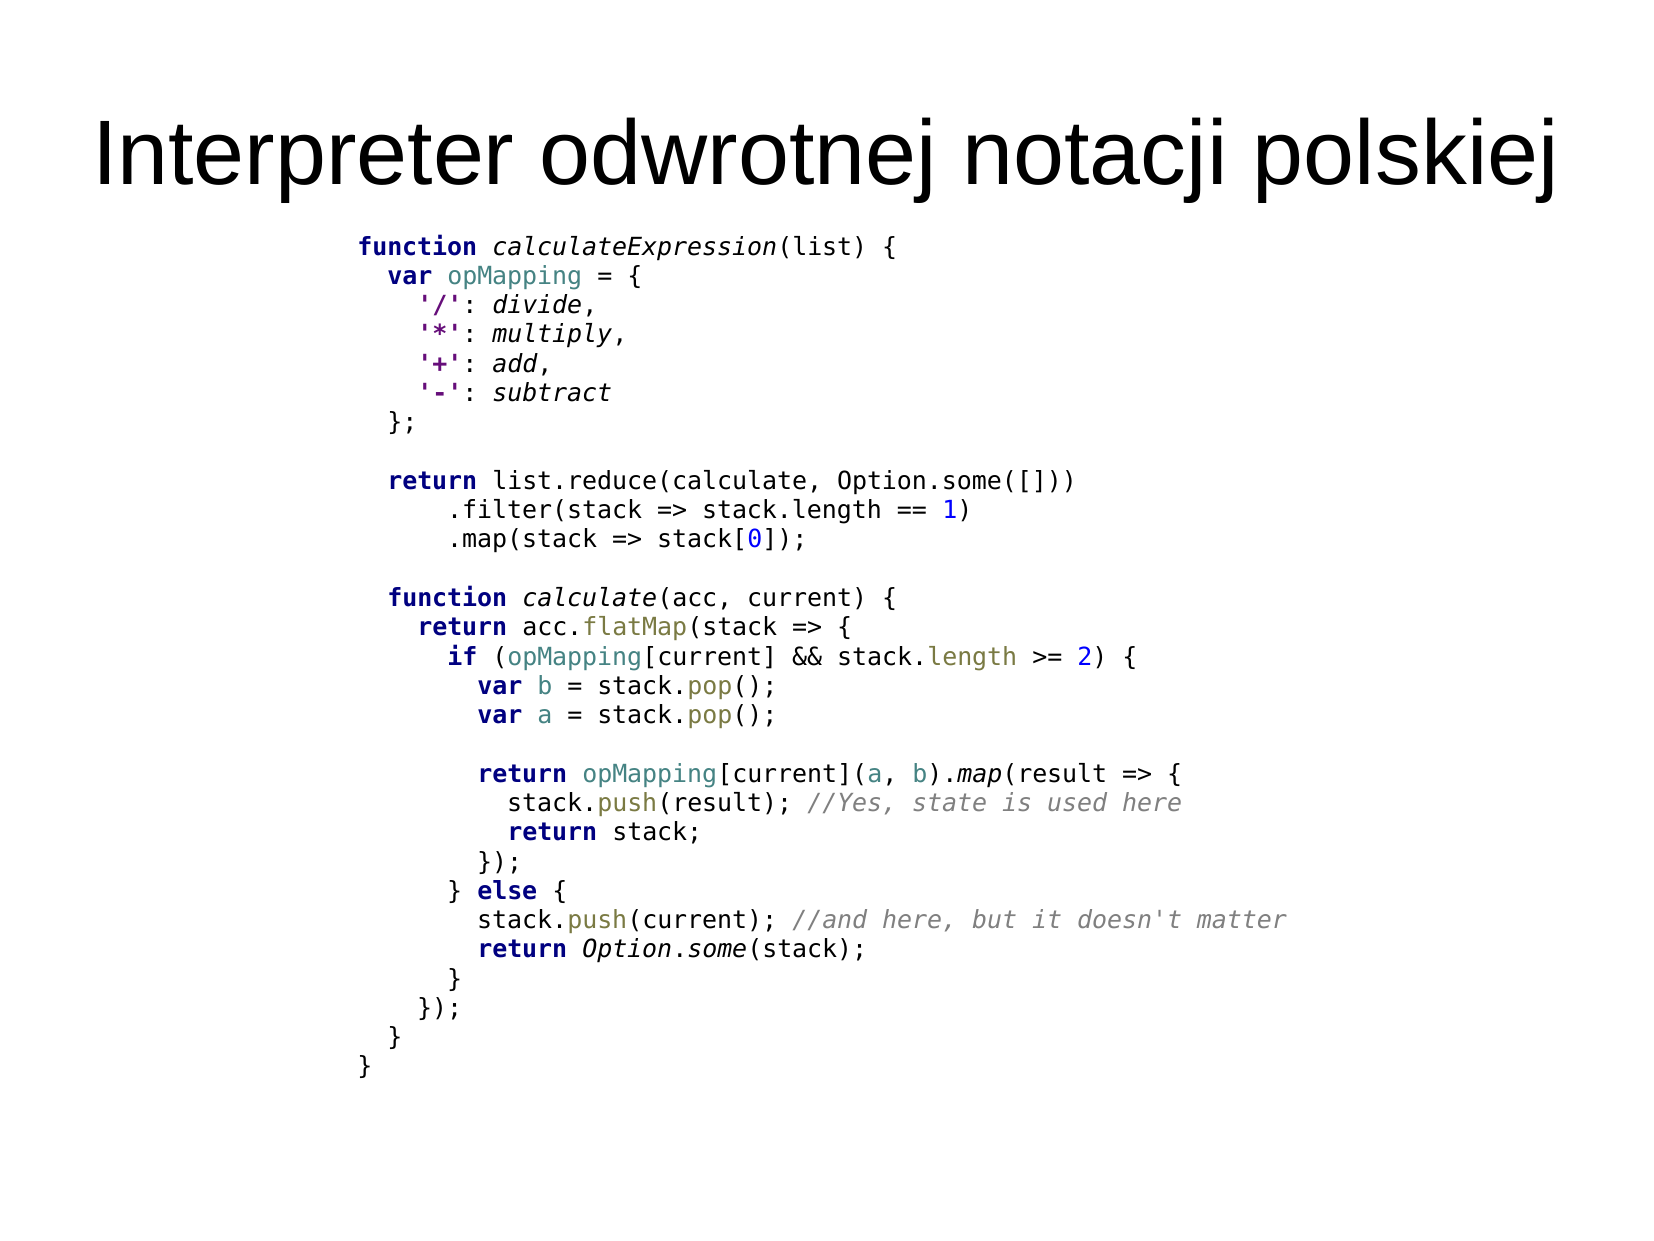

# Interpreter odwrotnej notacji polskiej
function calculateExpression(list) {
 var opMapping = {
 '/': divide,
 '*': multiply,
 '+': add,
 '-': subtract
 };
 return list.reduce(calculate, Option.some([]))
 .filter(stack => stack.length == 1)
 .map(stack => stack[0]);
 function calculate(acc, current) {
 return acc.flatMap(stack => {
 if (opMapping[current] && stack.length >= 2) {
 var b = stack.pop();
 var a = stack.pop();
 return opMapping[current](a, b).map(result => {
 stack.push(result); //Yes, state is used here
 return stack;
 });
 } else {
 stack.push(current); //and here, but it doesn't matter
 return Option.some(stack);
 }
 });
 }
}